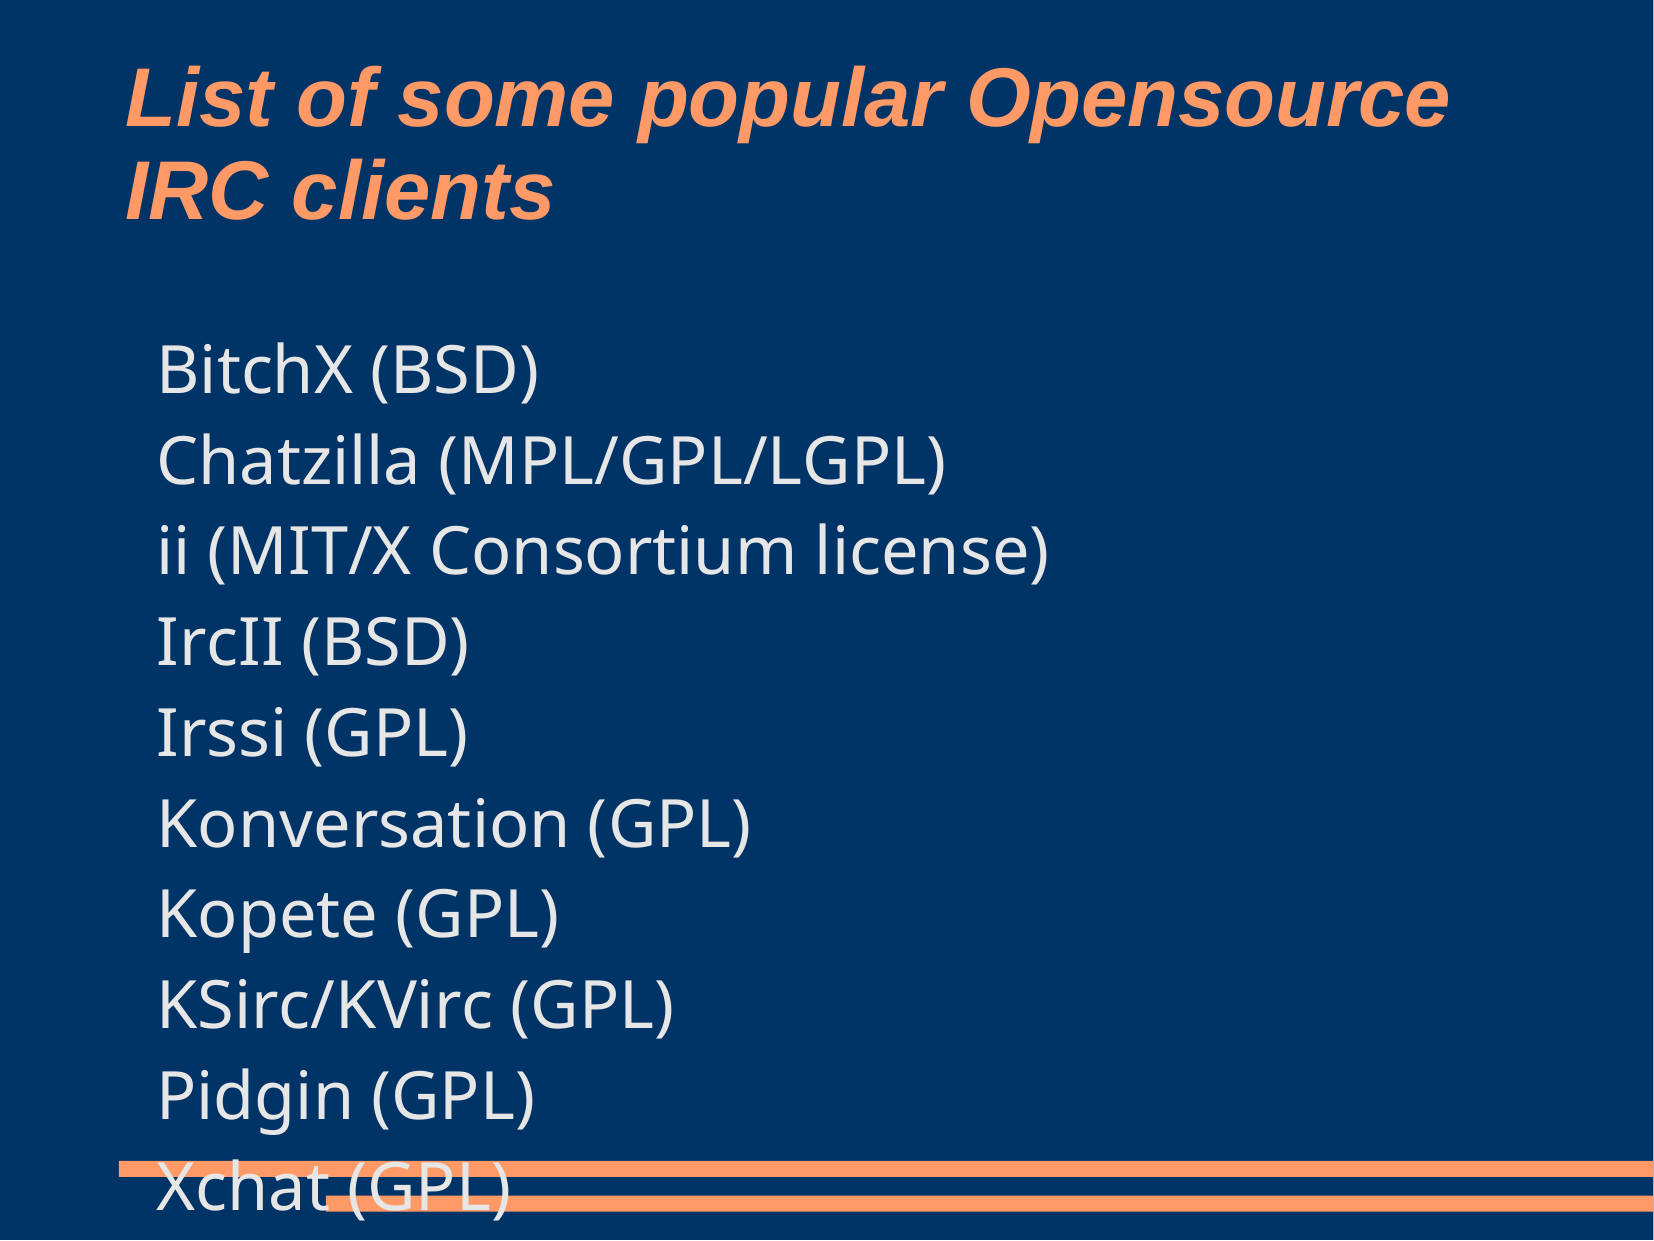

# List of some popular Opensource IRC clients
 BitchX (BSD)
 Chatzilla (MPL/GPL/LGPL)
 ii (MIT/X Consortium license)
 IrcII (BSD)
 Irssi (GPL)
 Konversation (GPL)
 Kopete (GPL)
 KSirc/KVirc (GPL)
 Pidgin (GPL)
 Xchat (GPL)